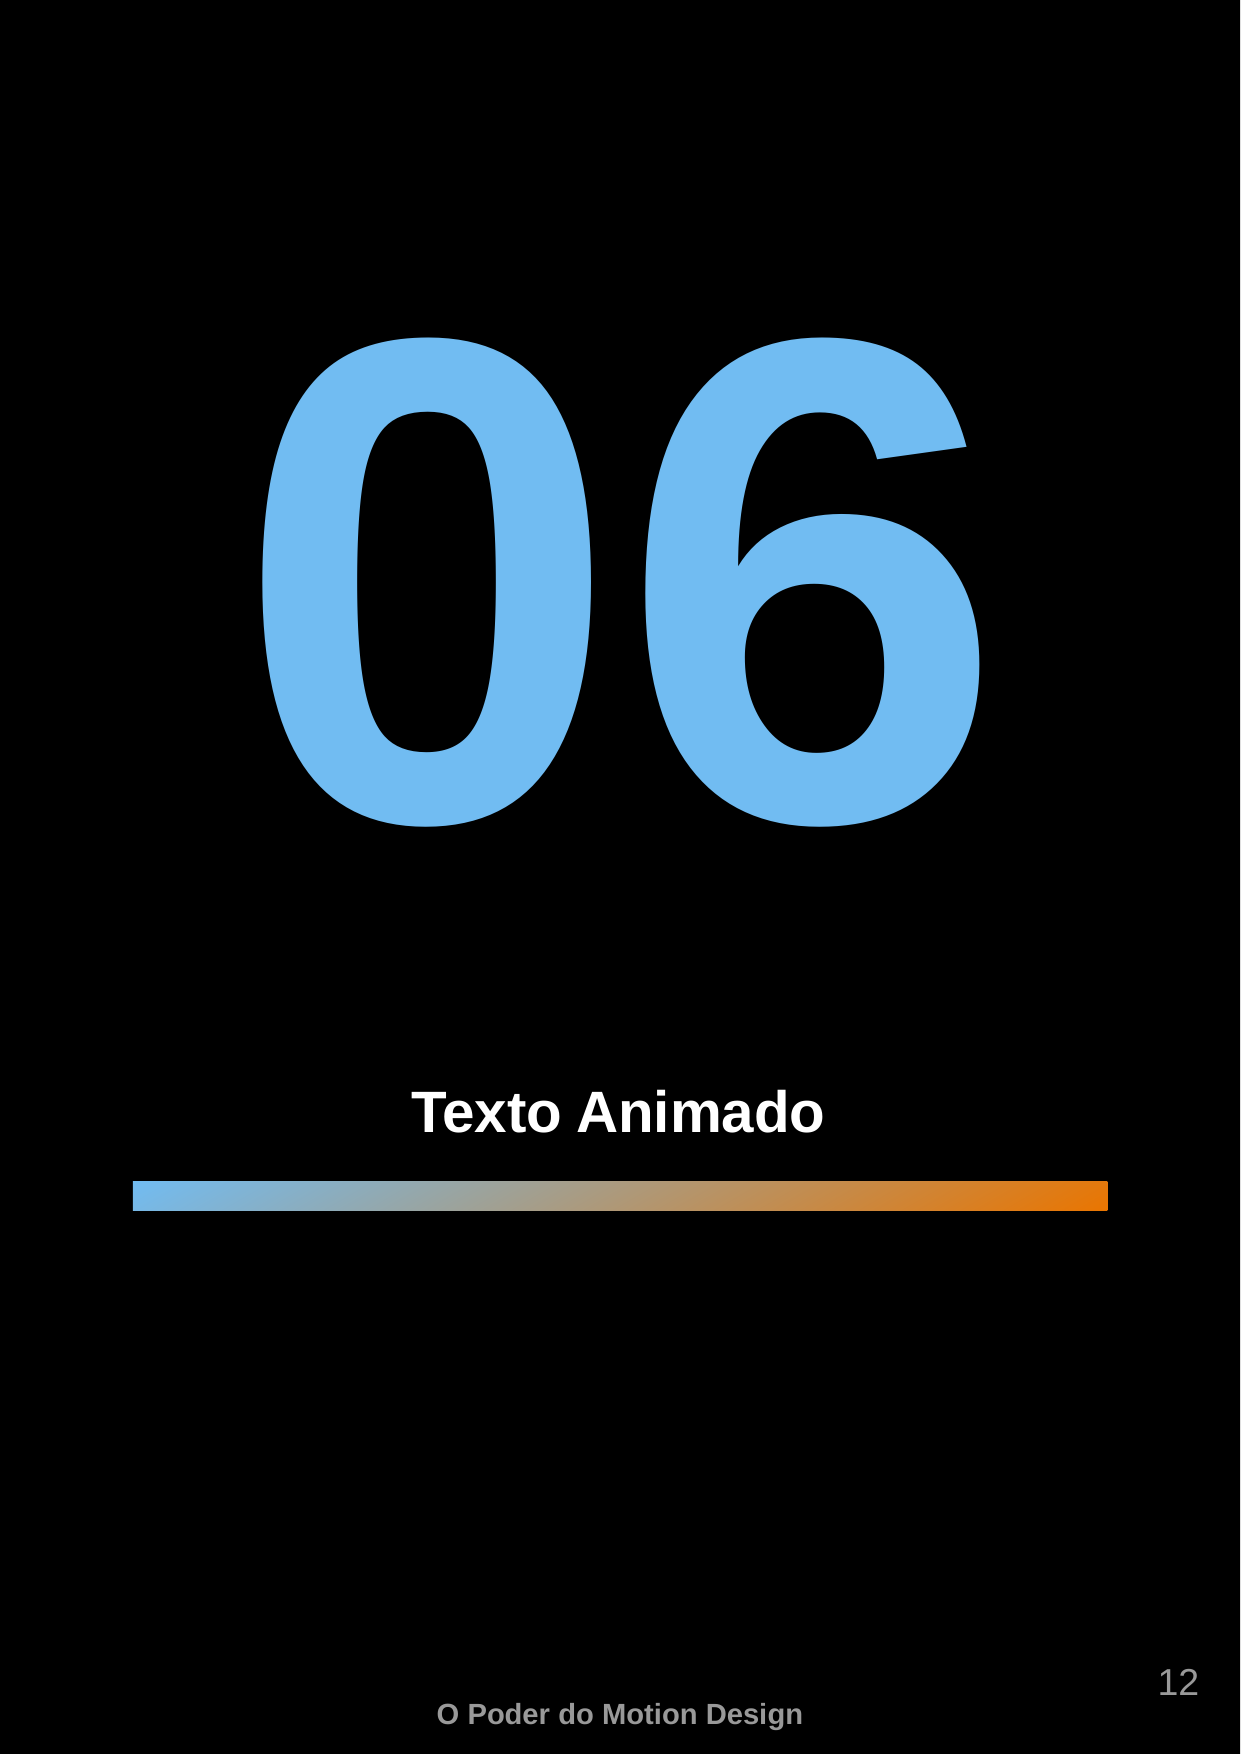

06
 Texto Animado
12
O Poder do Motion Design